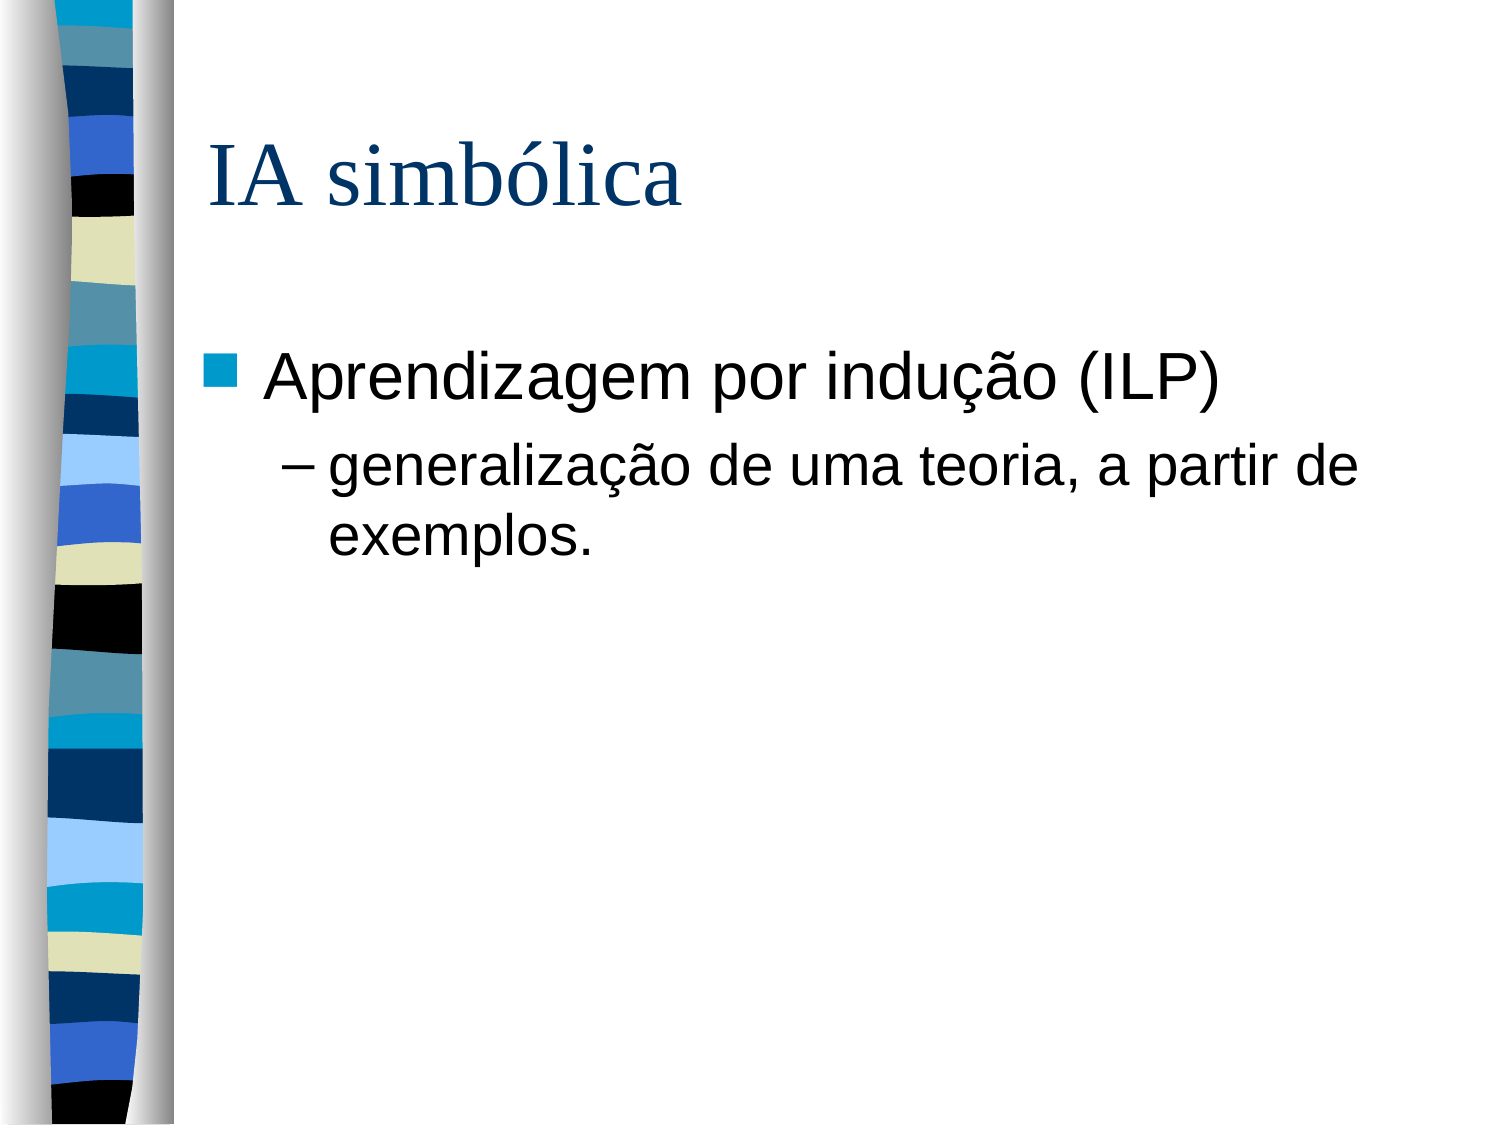

# IA simbólica
Aprendizagem por indução (ILP)
generalização de uma teoria, a partir de exemplos.